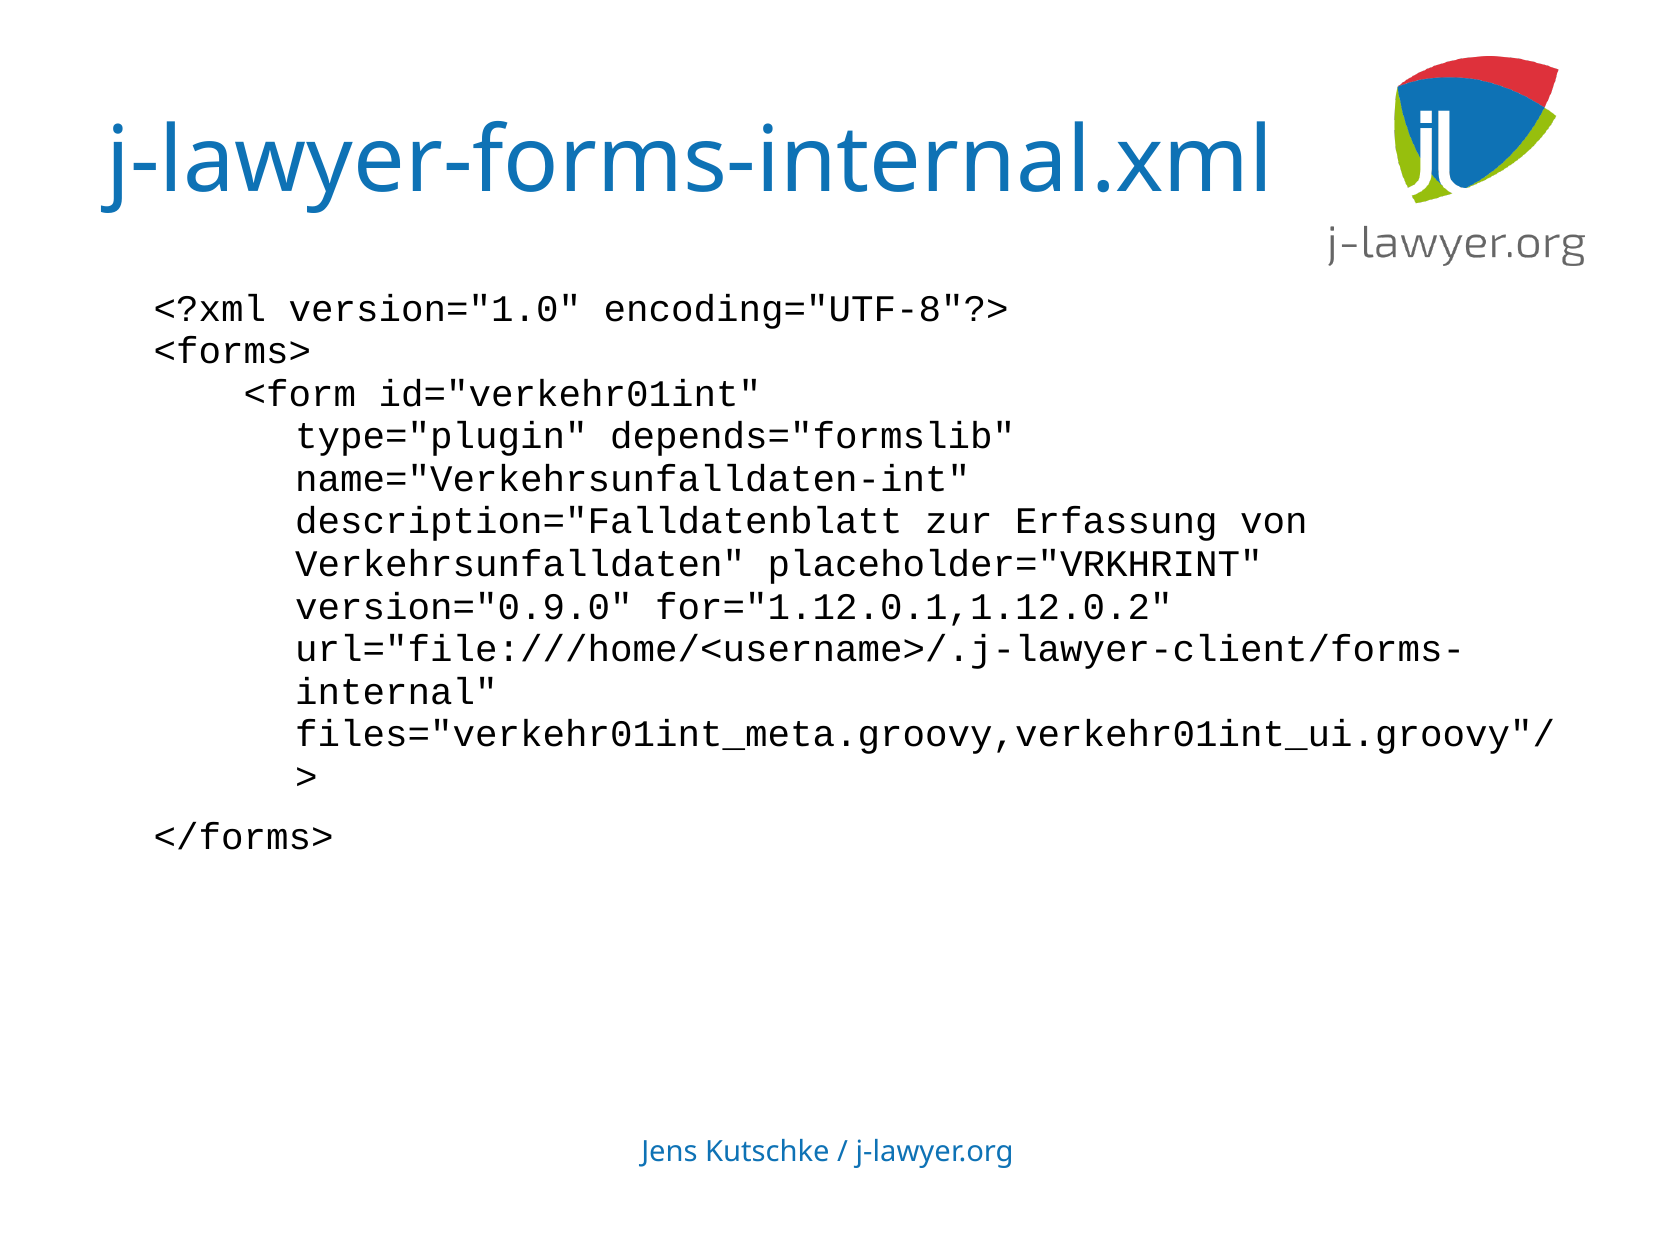

# j-lawyer-forms-internal.xml
<?xml version="1.0" encoding="UTF-8"?>
<forms>
 <form id="verkehr01int"
type="plugin" depends="formslib" name="Verkehrsunfalldaten-int" description="Falldatenblatt zur Erfassung von Verkehrsunfalldaten" placeholder="VRKHRINT" version="0.9.0" for="1.12.0.1,1.12.0.2" url="file:///home/<username>/.j-lawyer-client/forms-internal" files="verkehr01int_meta.groovy,verkehr01int_ui.groovy"/>
</forms>